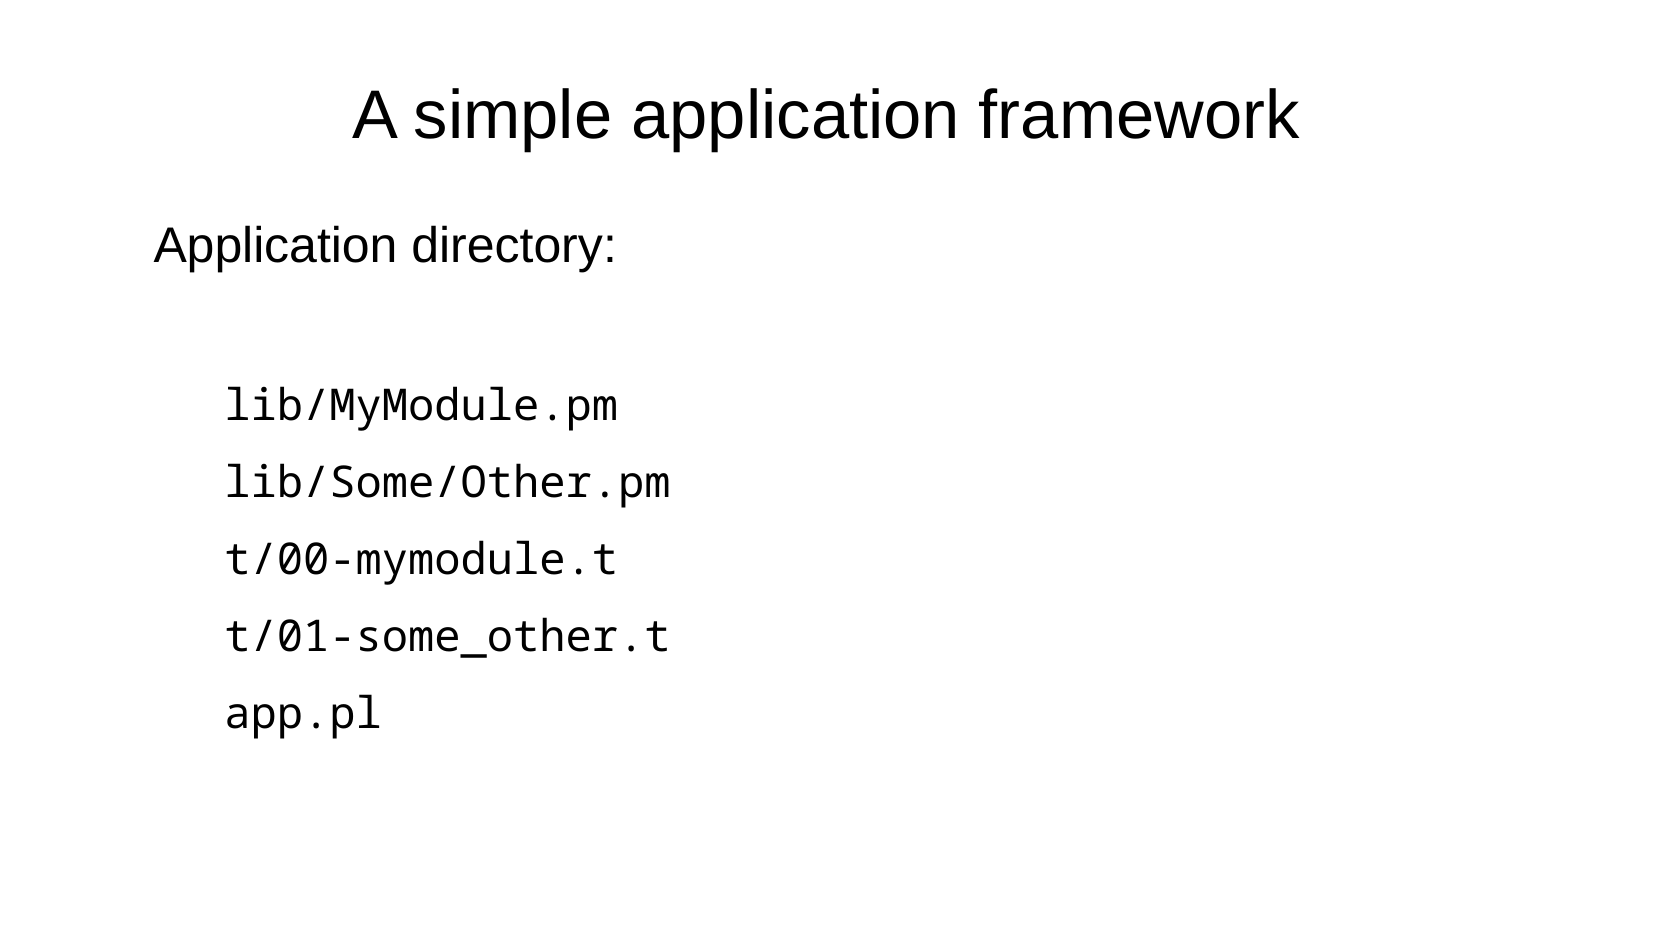

# A simple application framework
Application directory:
lib/MyModule.pm
lib/Some/Other.pm
t/00-mymodule.t
t/01-some_other.t
app.pl